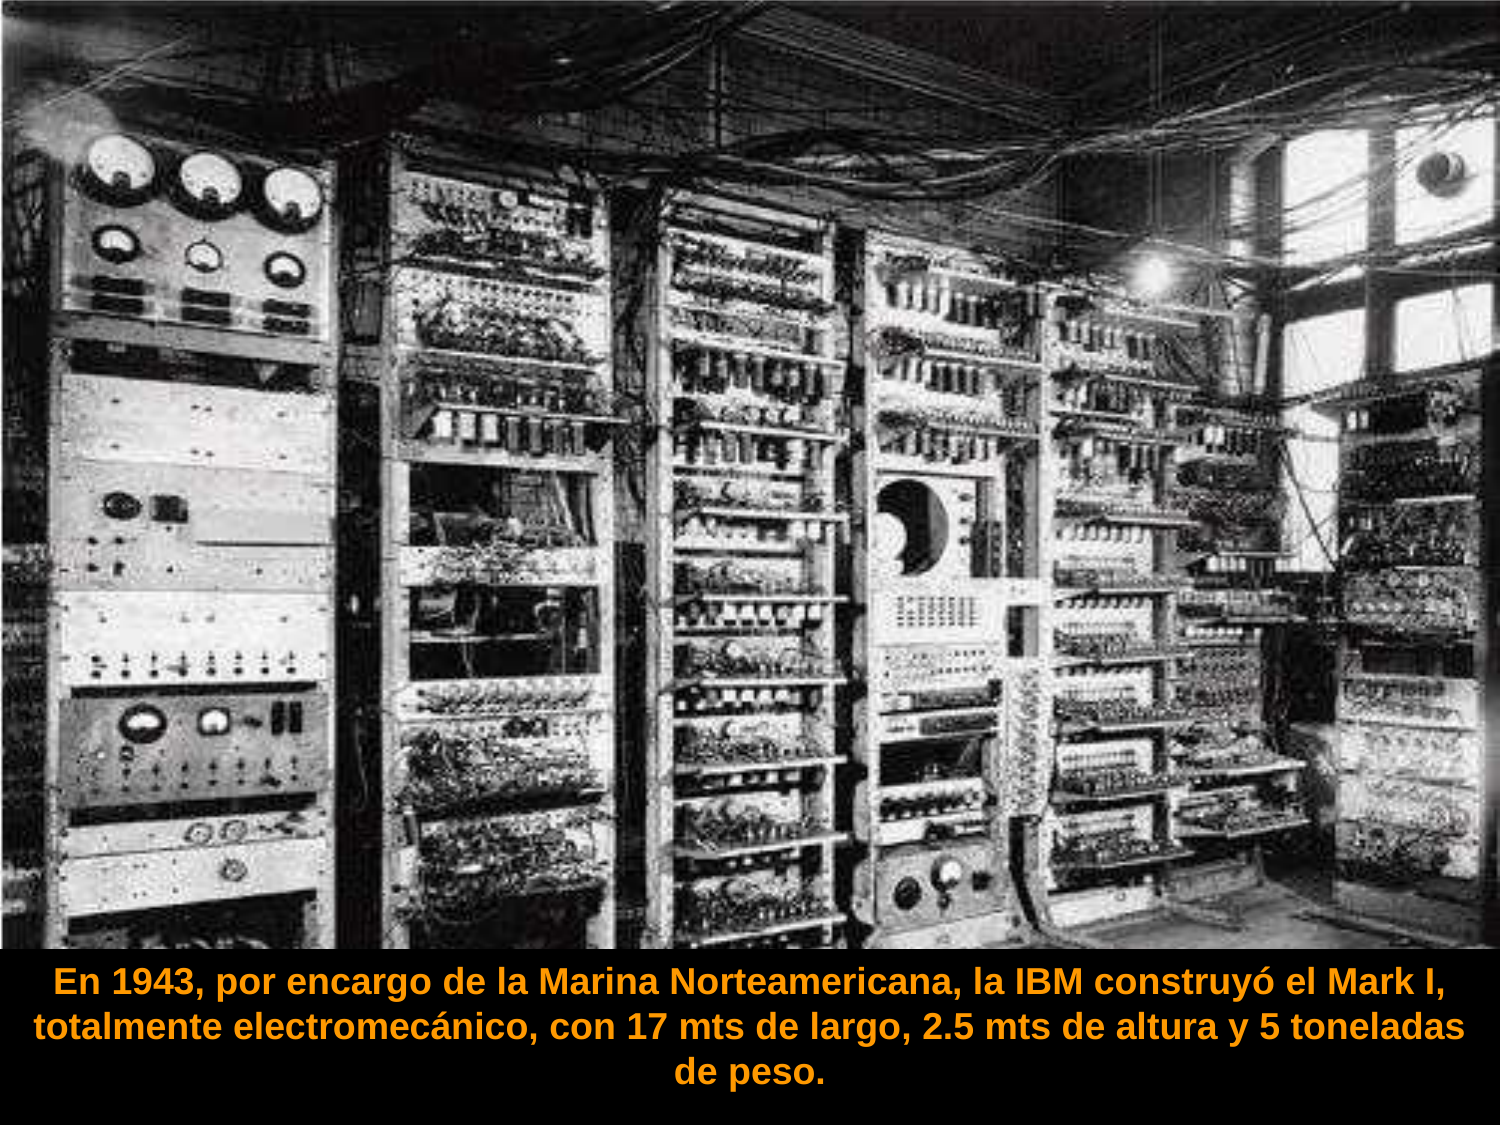

En 1943, por encargo de la Marina Norteamericana, la IBM construyó el Mark I, totalmente electromecánico, con 17 mts de largo, 2.5 mts de altura y 5 toneladas de peso.